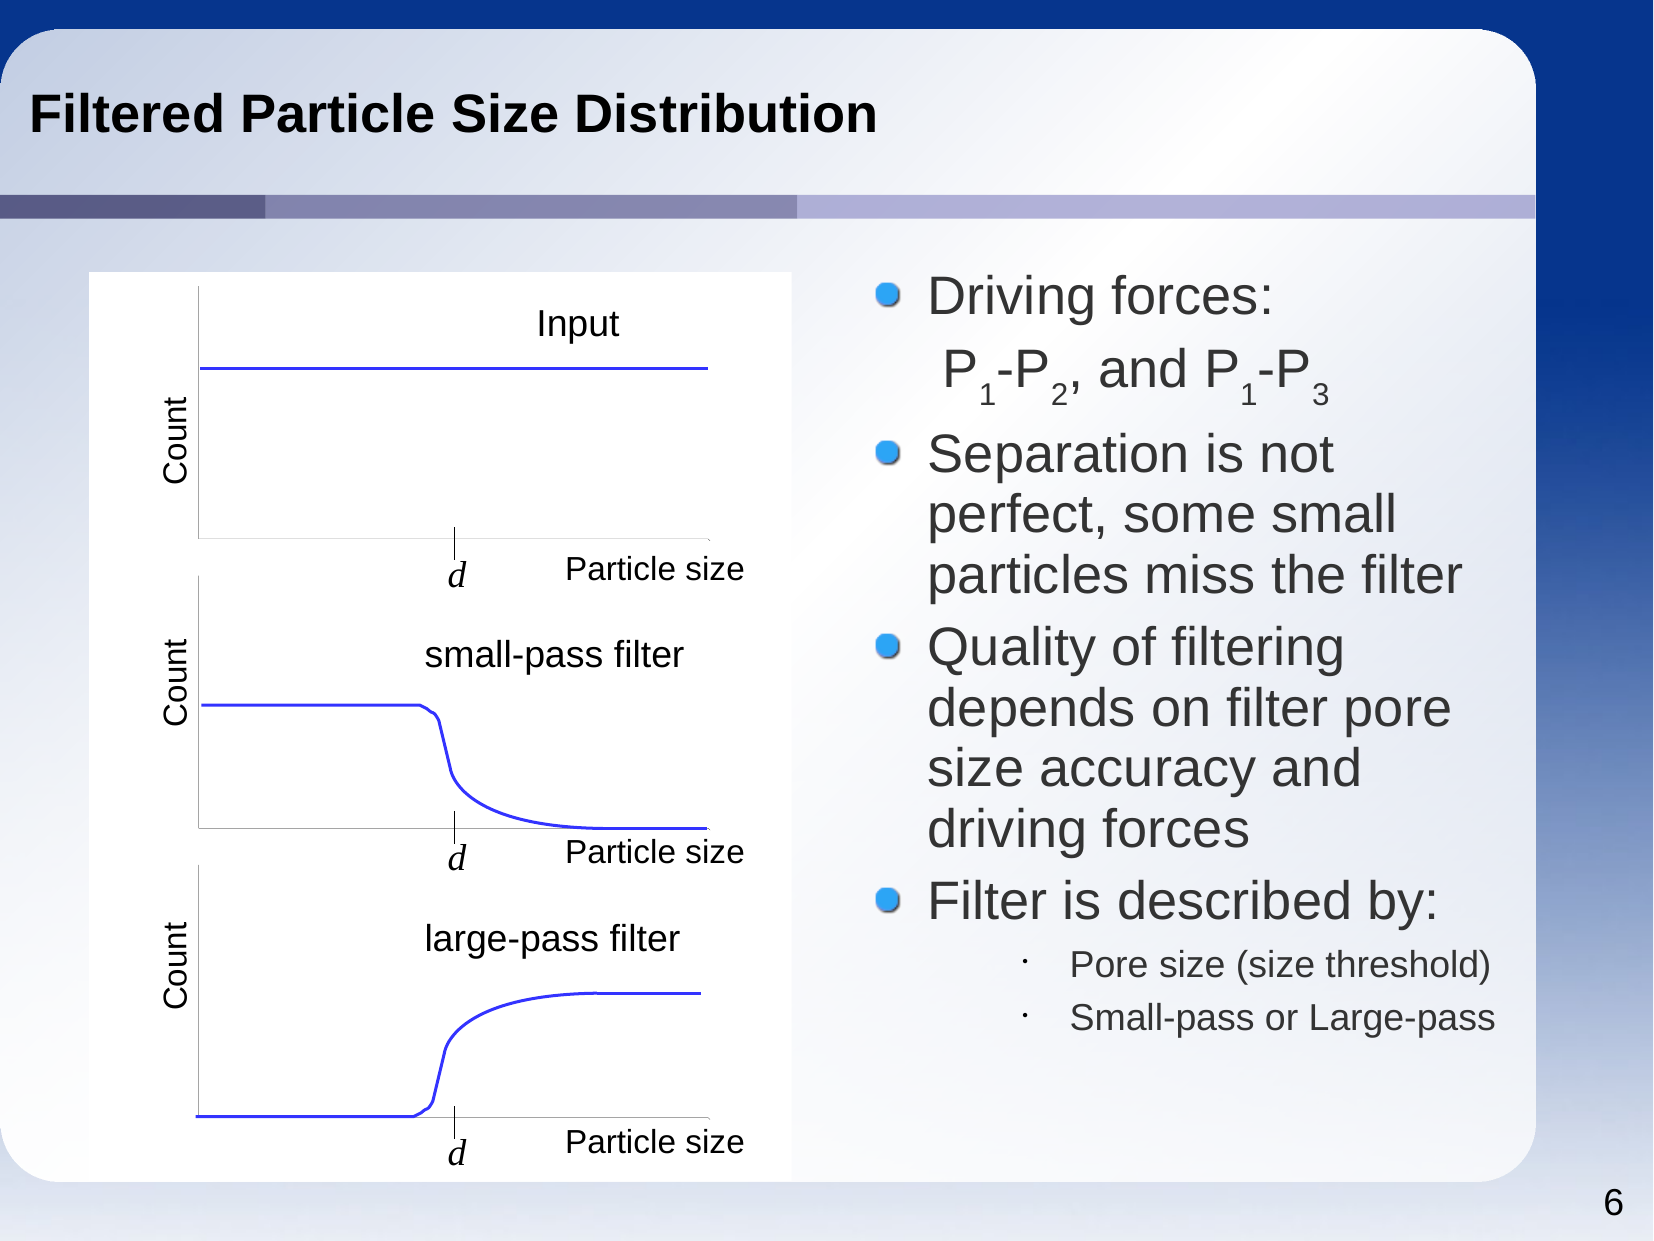

# Filtered Particle Size Distribution
Driving forces:
 P1-P2, and P1-P3
Separation is not perfect, some small particles miss the filter
Quality of filtering depends on filter pore size accuracy and driving forces
Filter is described by:
Pore size (size threshold)
Small-pass or Large-pass
6